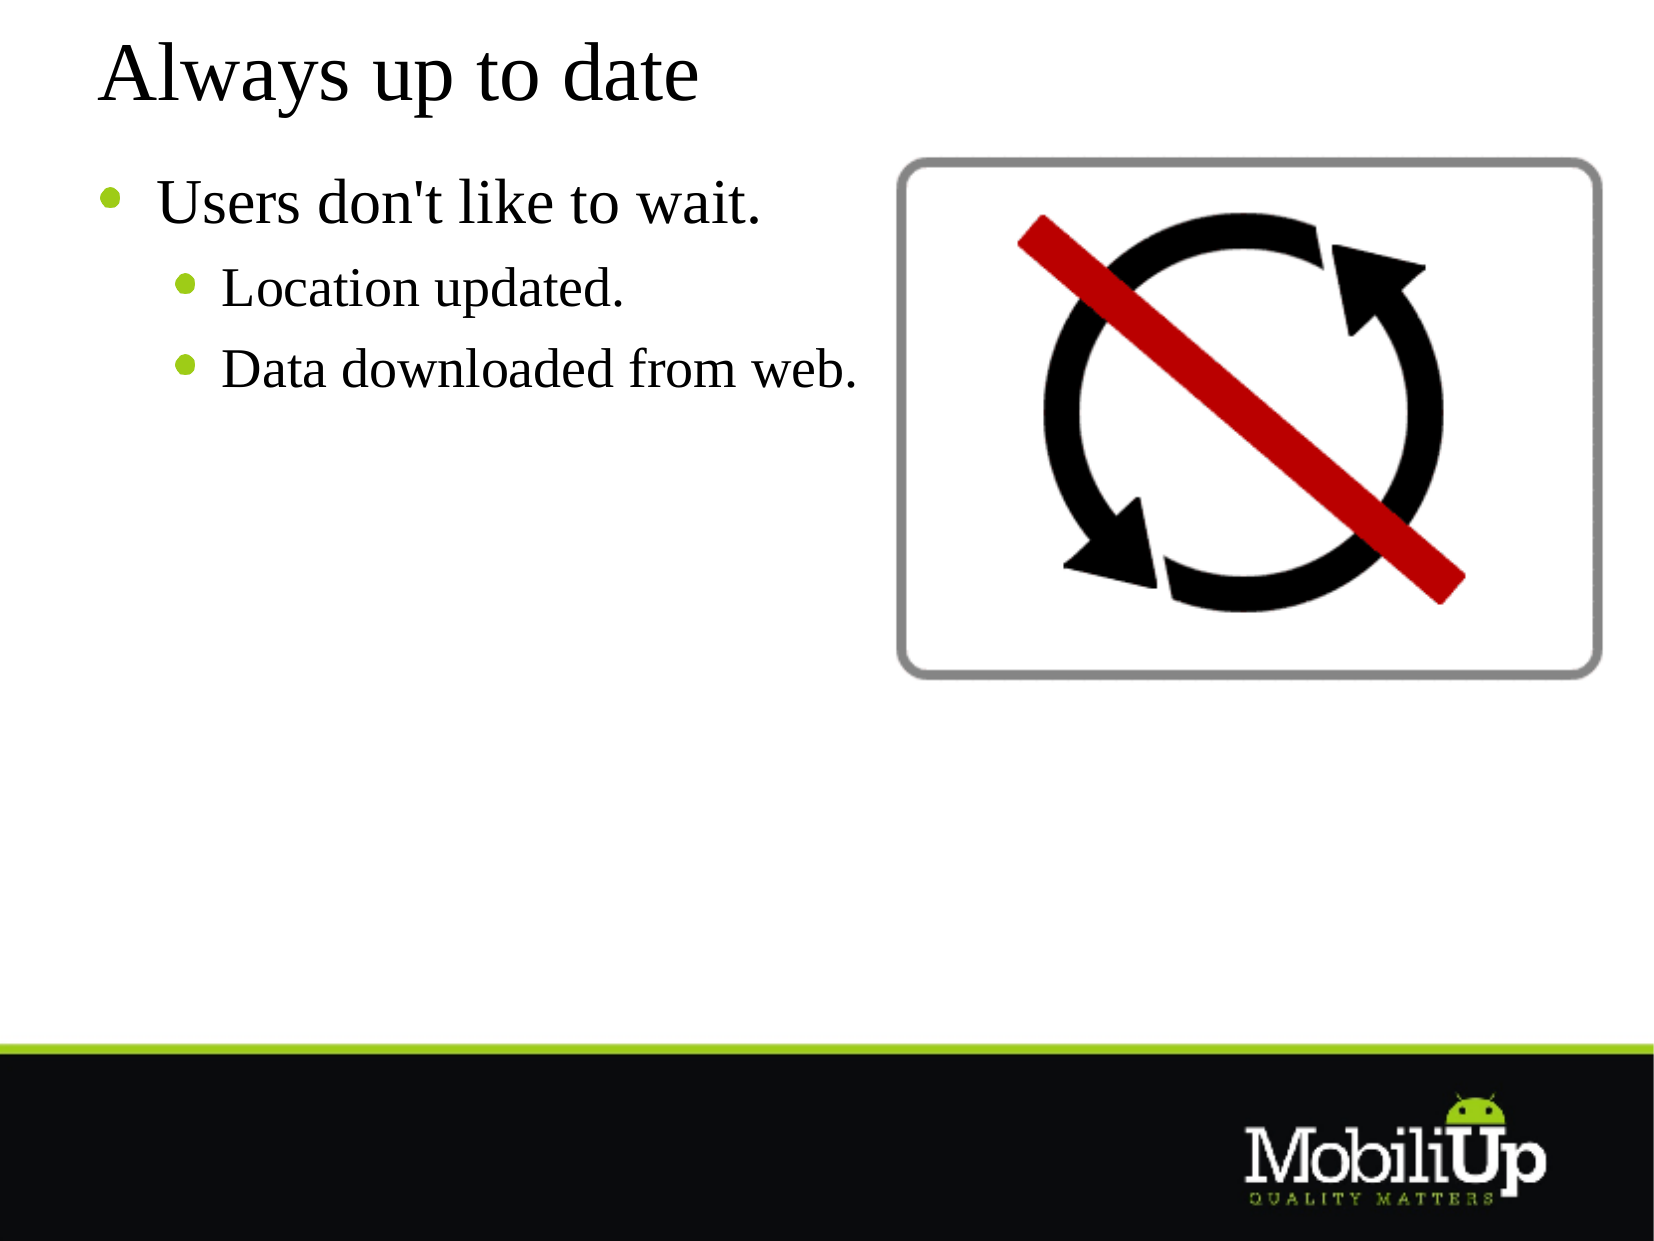

# Always up to date
Users don't like to wait.
Location updated.
Data downloaded from web.